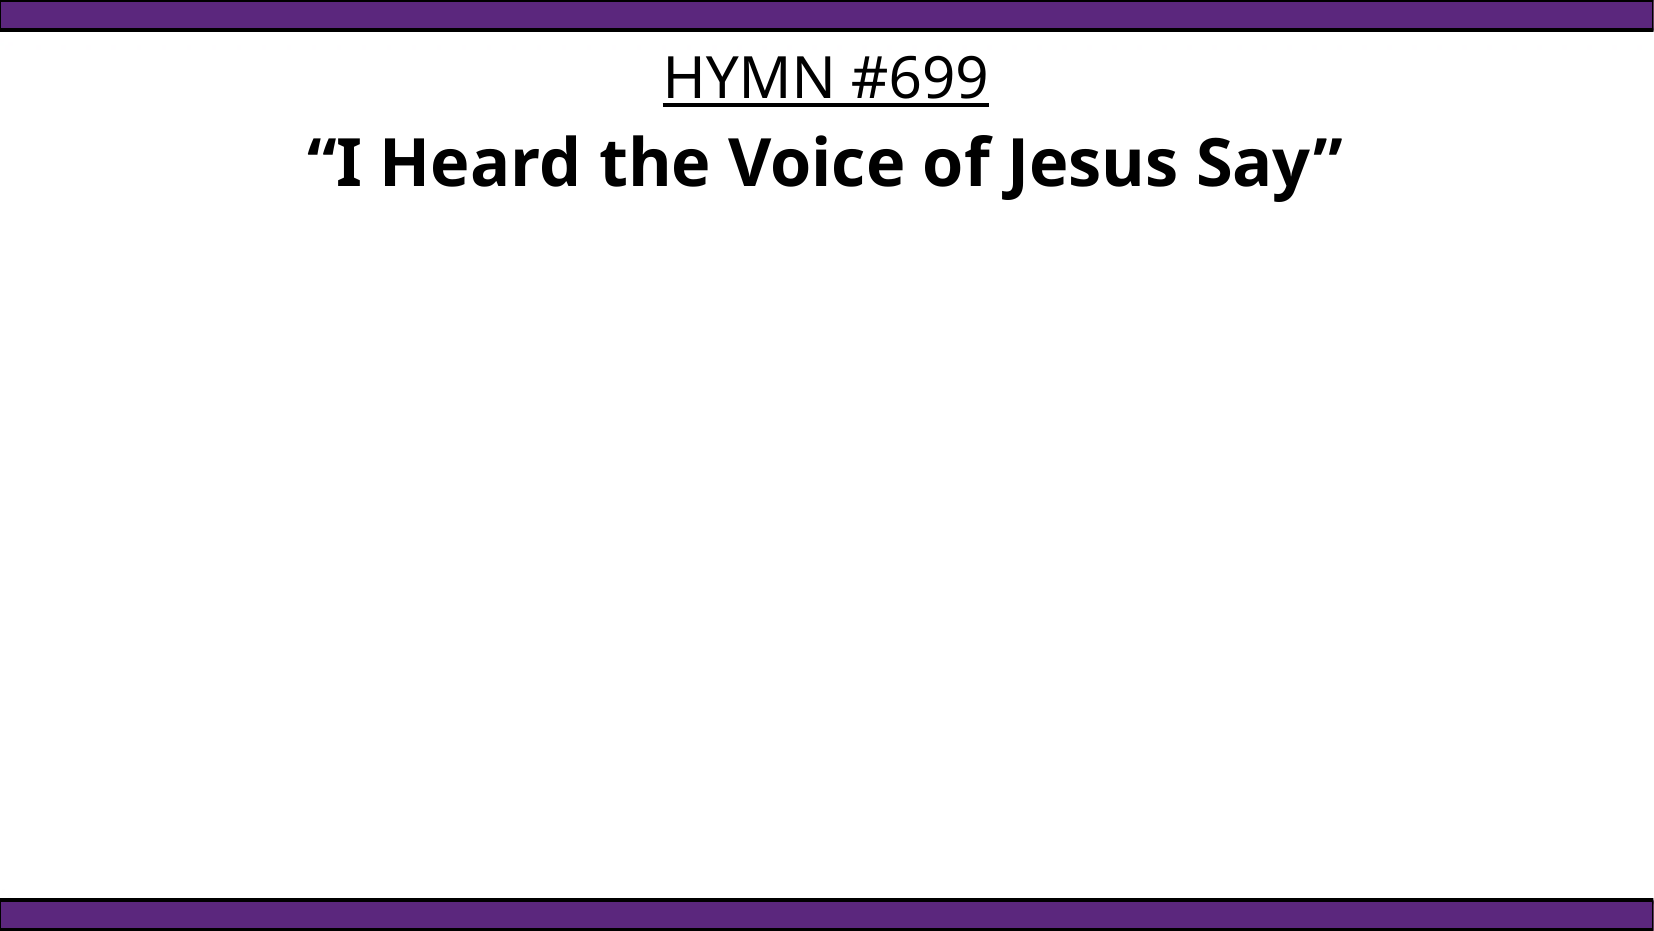

HYMN #699
“I Heard the Voice of Jesus Say”